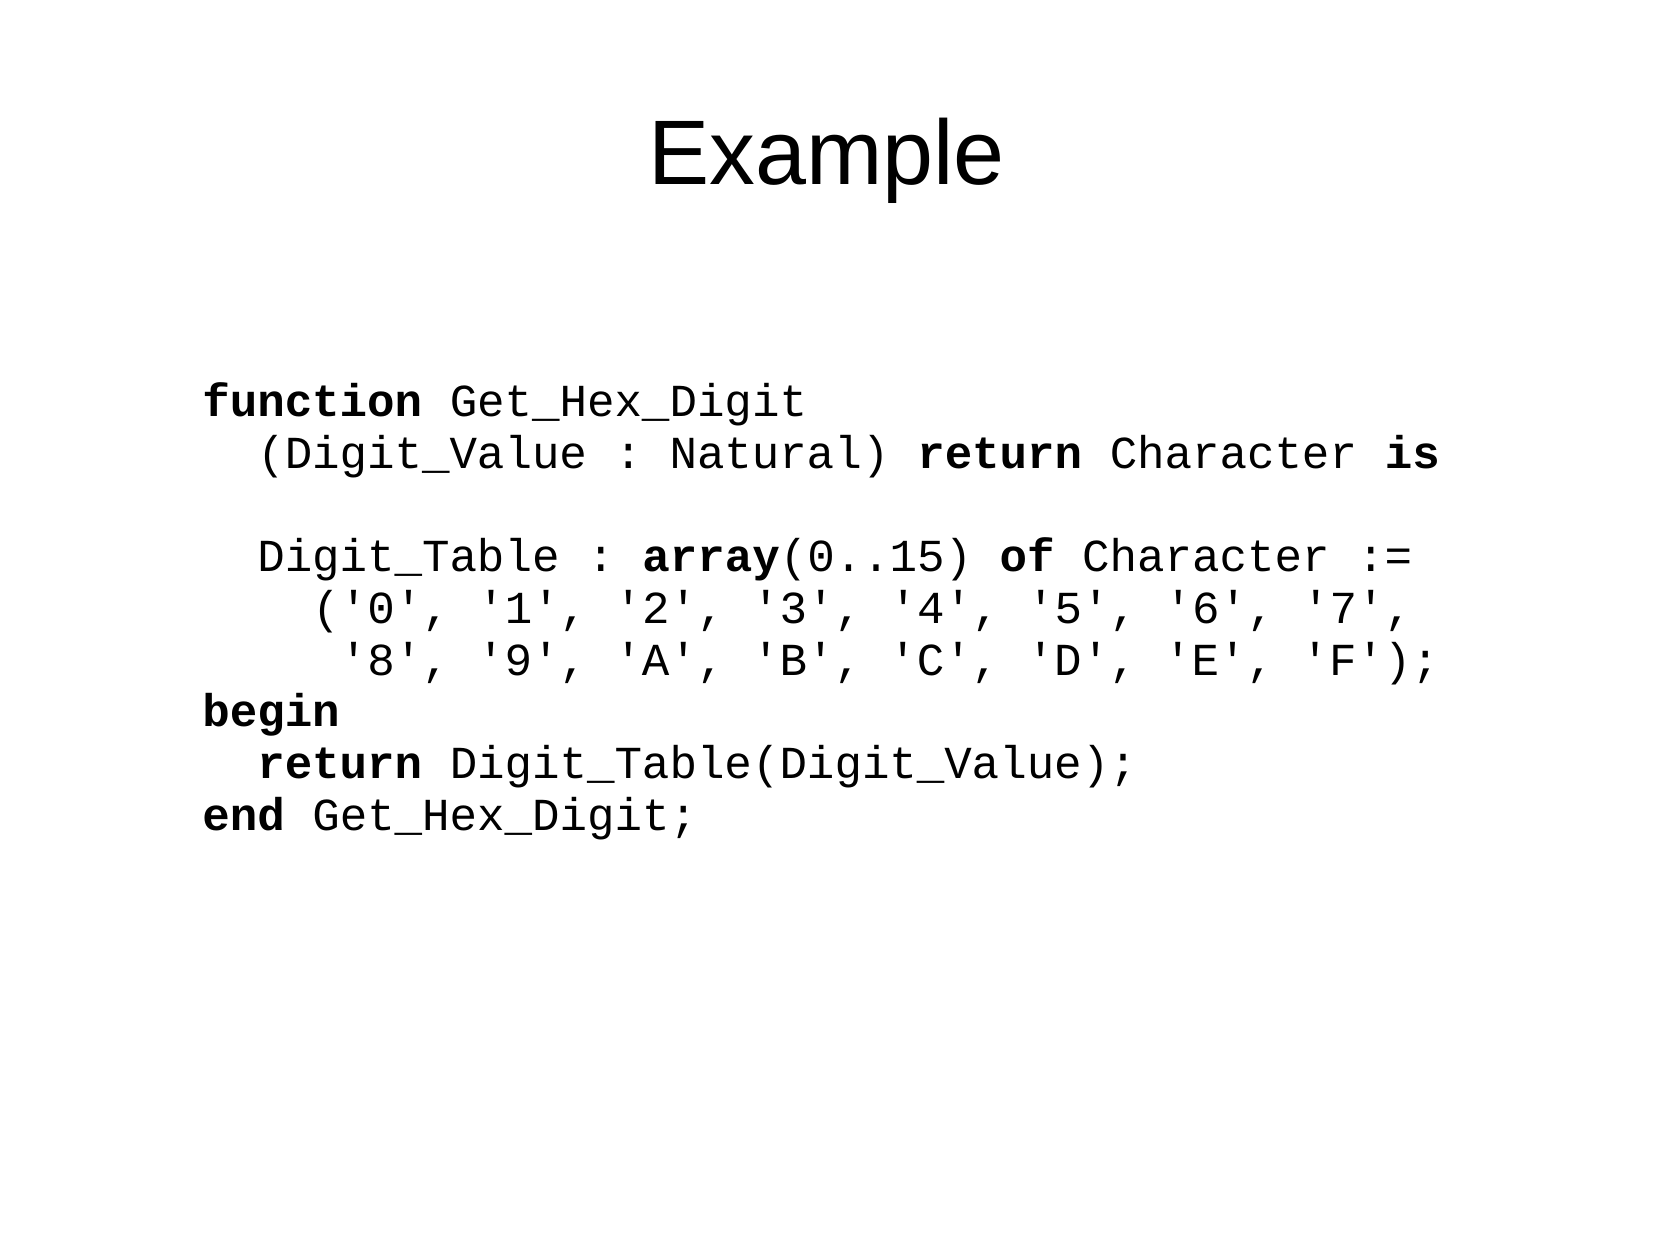

# Example
function Get_Hex_Digit
 (Digit_Value : Natural) return Character is
 Digit_Table : array(0..15) of Character :=
 ('0', '1', '2', '3', '4', '5', '6', '7',
 '8', '9', 'A', 'B', 'C', 'D', 'E', 'F');
begin
 return Digit_Table(Digit_Value);
end Get_Hex_Digit;